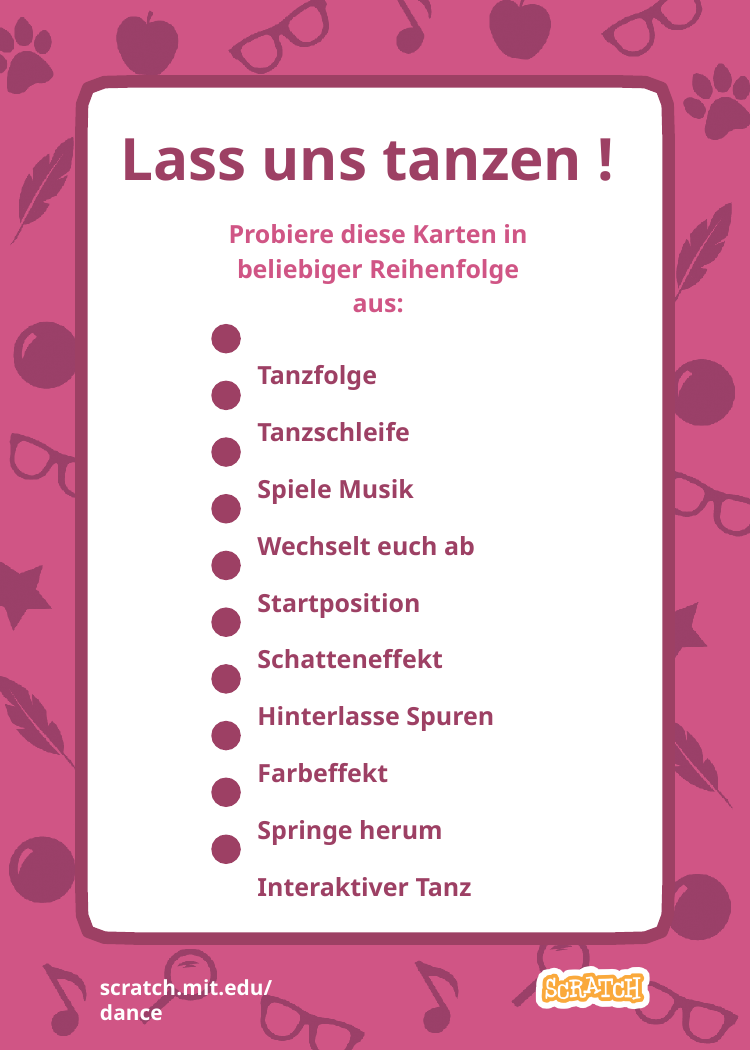

Let’s Dance
Lass uns tanzen !
Probiere diese Karten in beliebiger Reihenfolge aus:
Tanzfolge
Tanzschleife
Spiele Musik
Wechselt euch ab
Startposition
Schatteneffekt
Hinterlasse Spuren Farbeffekt
Springe herum
Interaktiver Tanz
scratch.mit.edu/dance